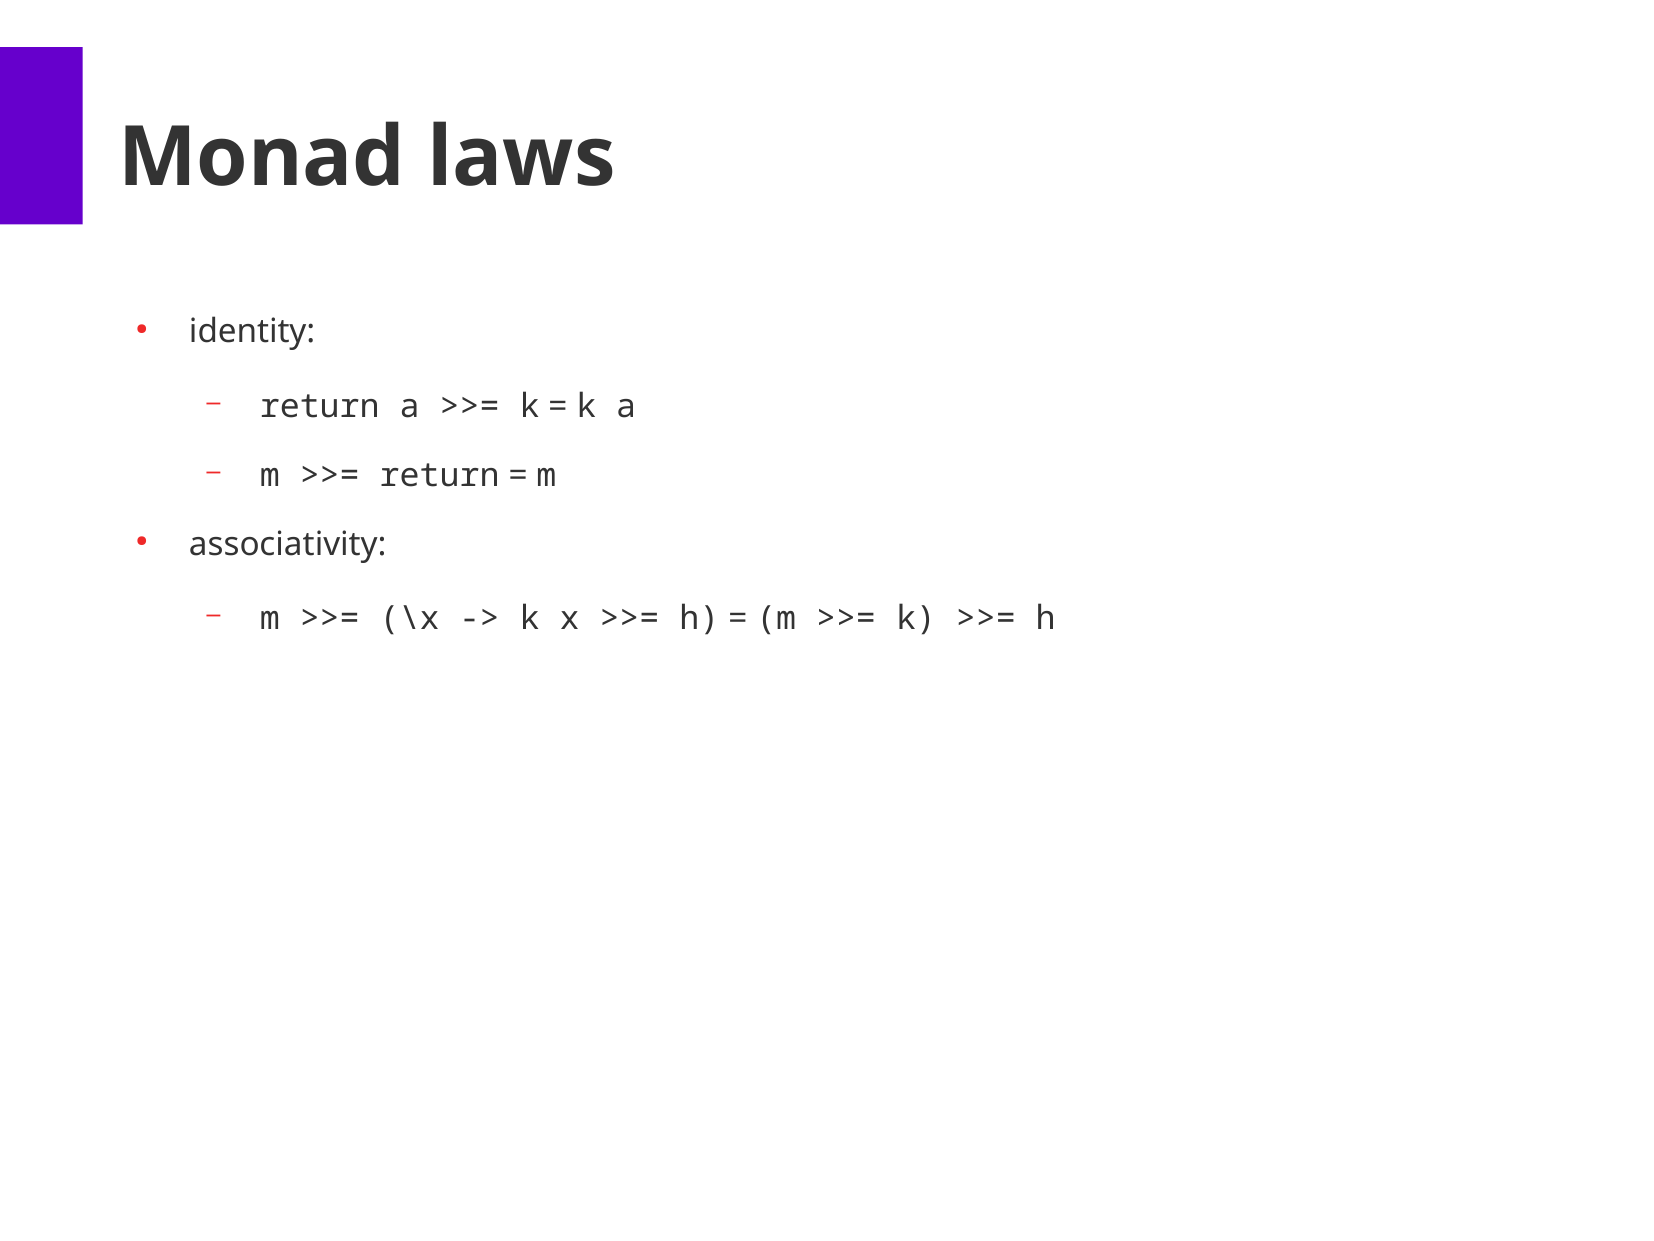

# Monad laws
identity:
return a >>= k = k a
m >>= return = m
associativity:
m >>= (\x -> k x >>= h) = (m >>= k) >>= h